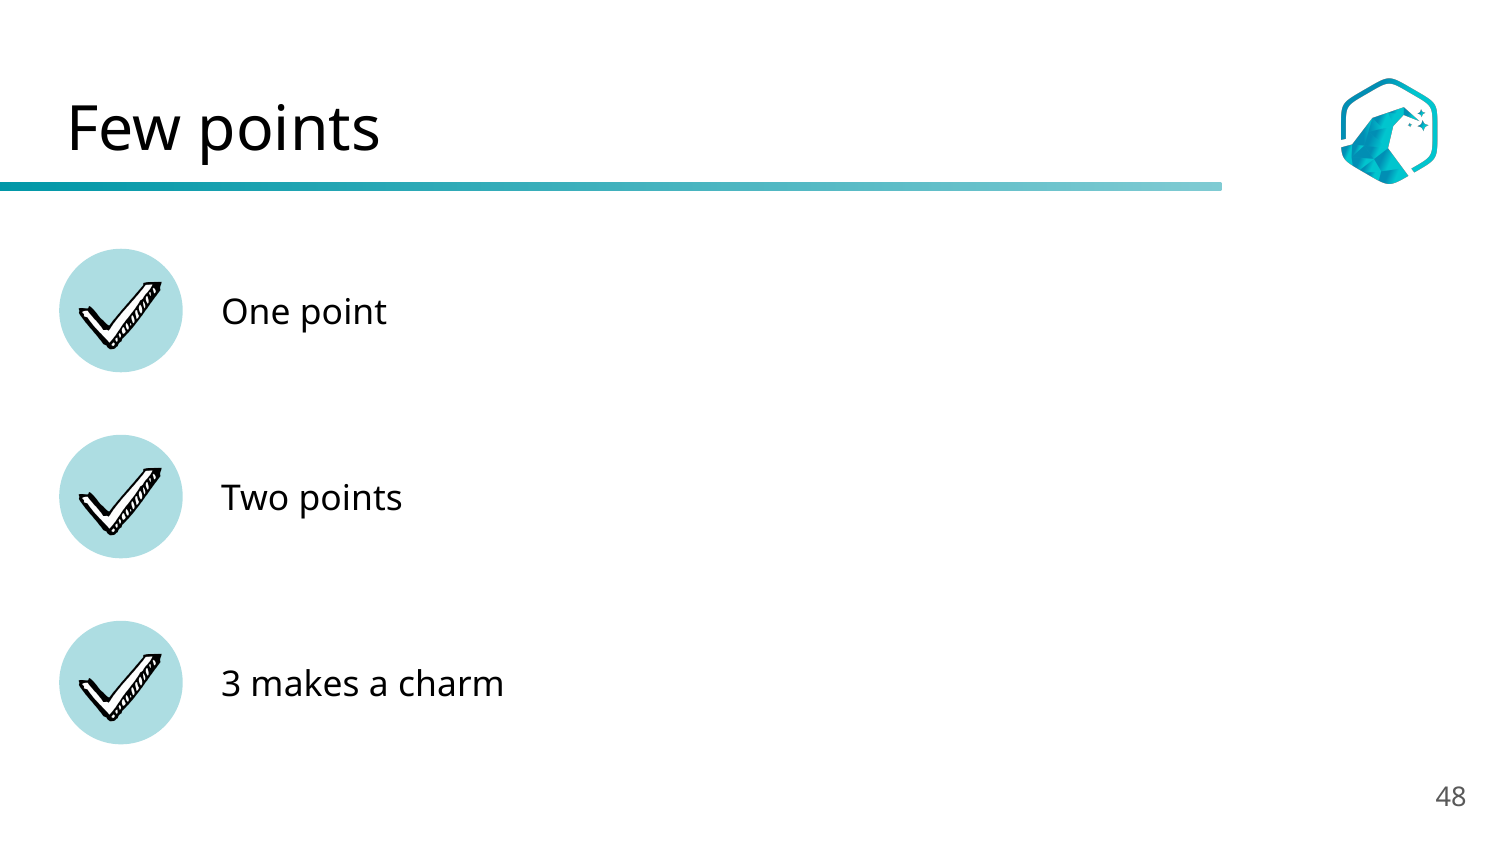

# Few points
One point
Two points
3 makes a charm